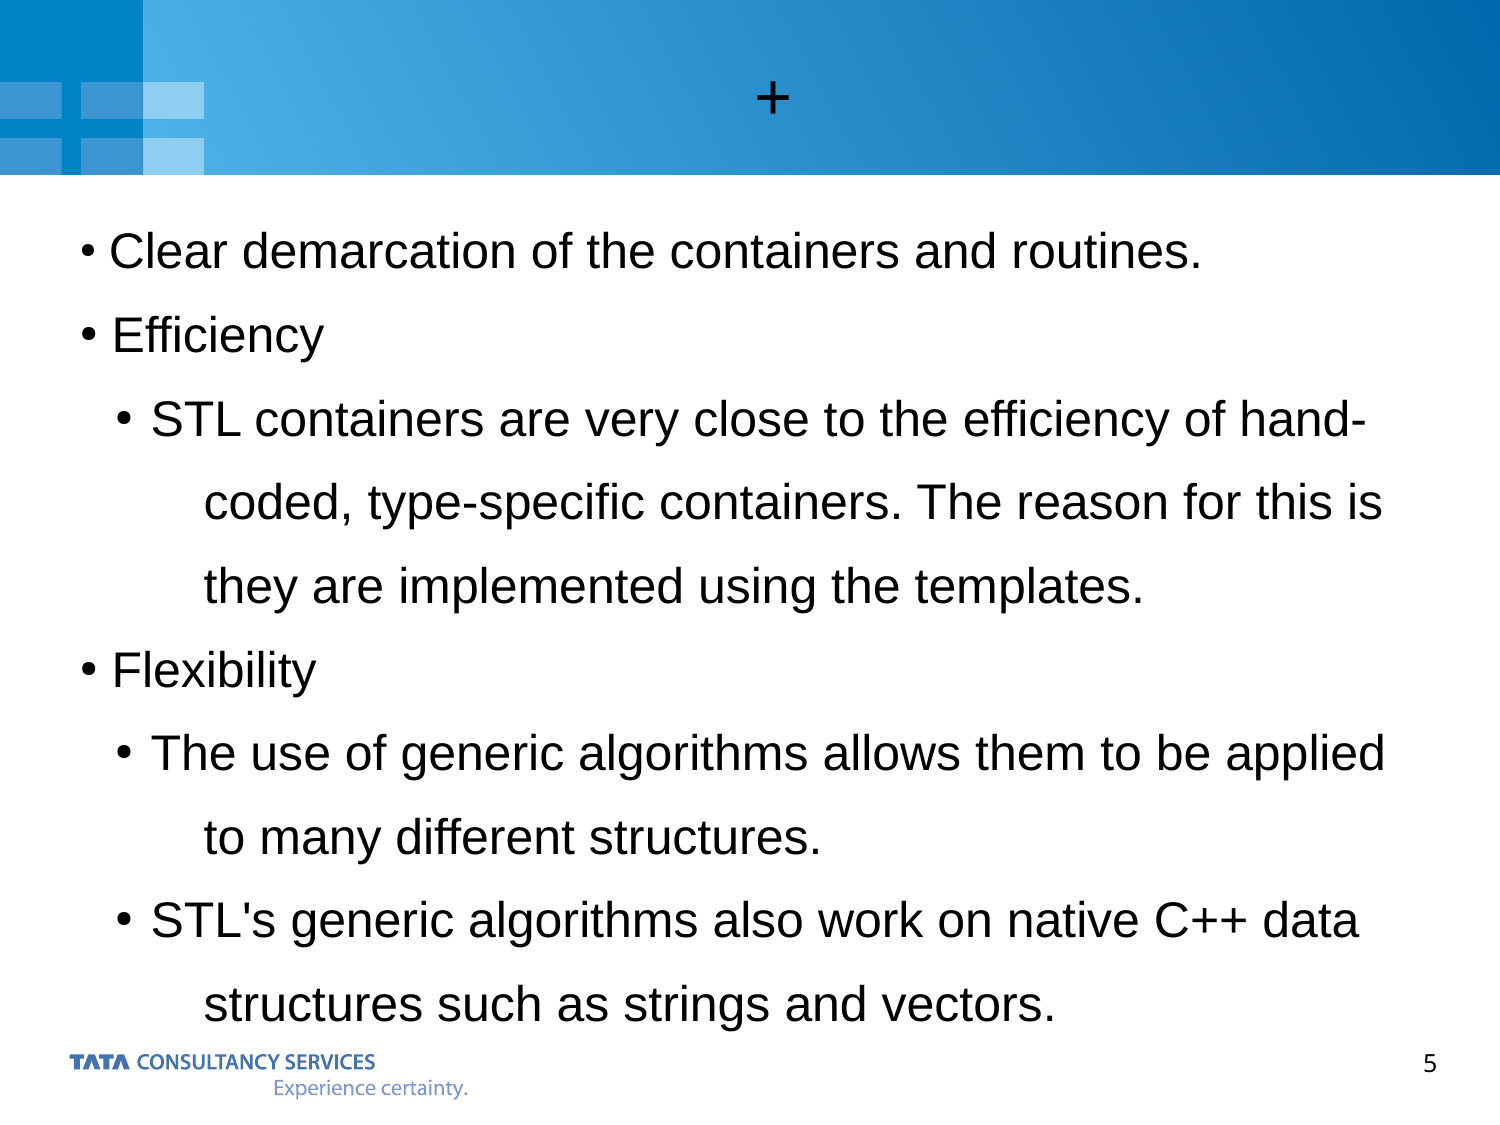

+
 Clear demarcation of the containers and routines.
 Efficiency
STL containers are very close to the efficiency of hand-coded, type-specific containers. The reason for this is they are implemented using the templates.
 Flexibility
The use of generic algorithms allows them to be applied to many different structures.
STL's generic algorithms also work on native C++ data structures such as strings and vectors.